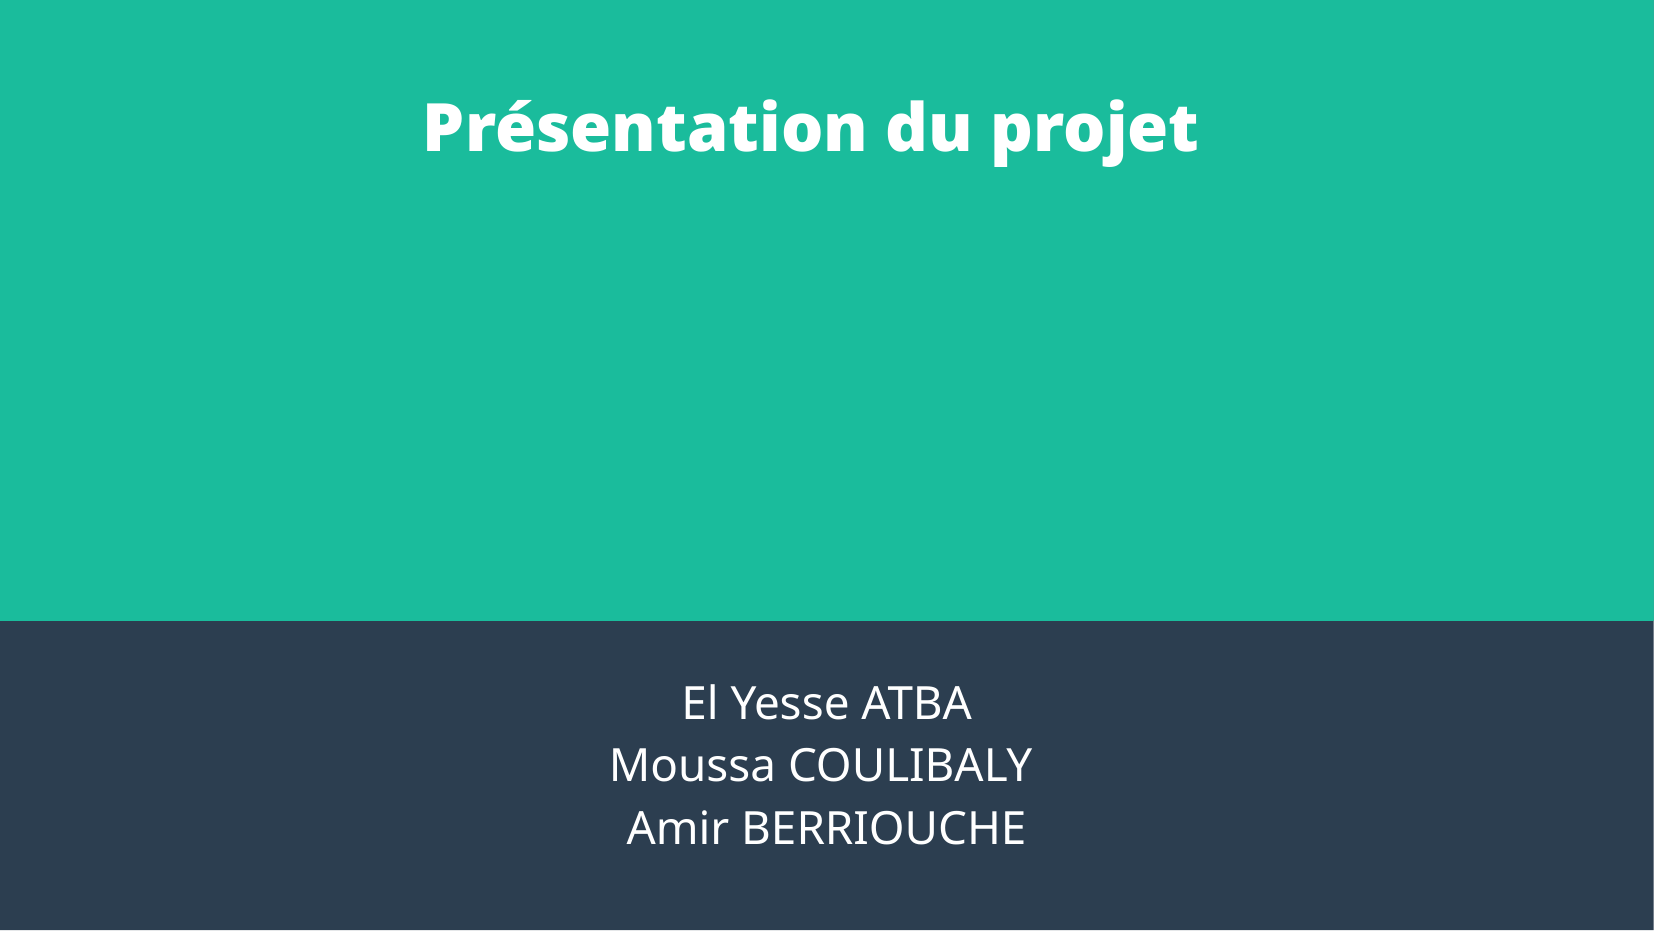

# Présentation du projet
El Yesse ATBA
Moussa COULIBALY
Amir BERRIOUCHE